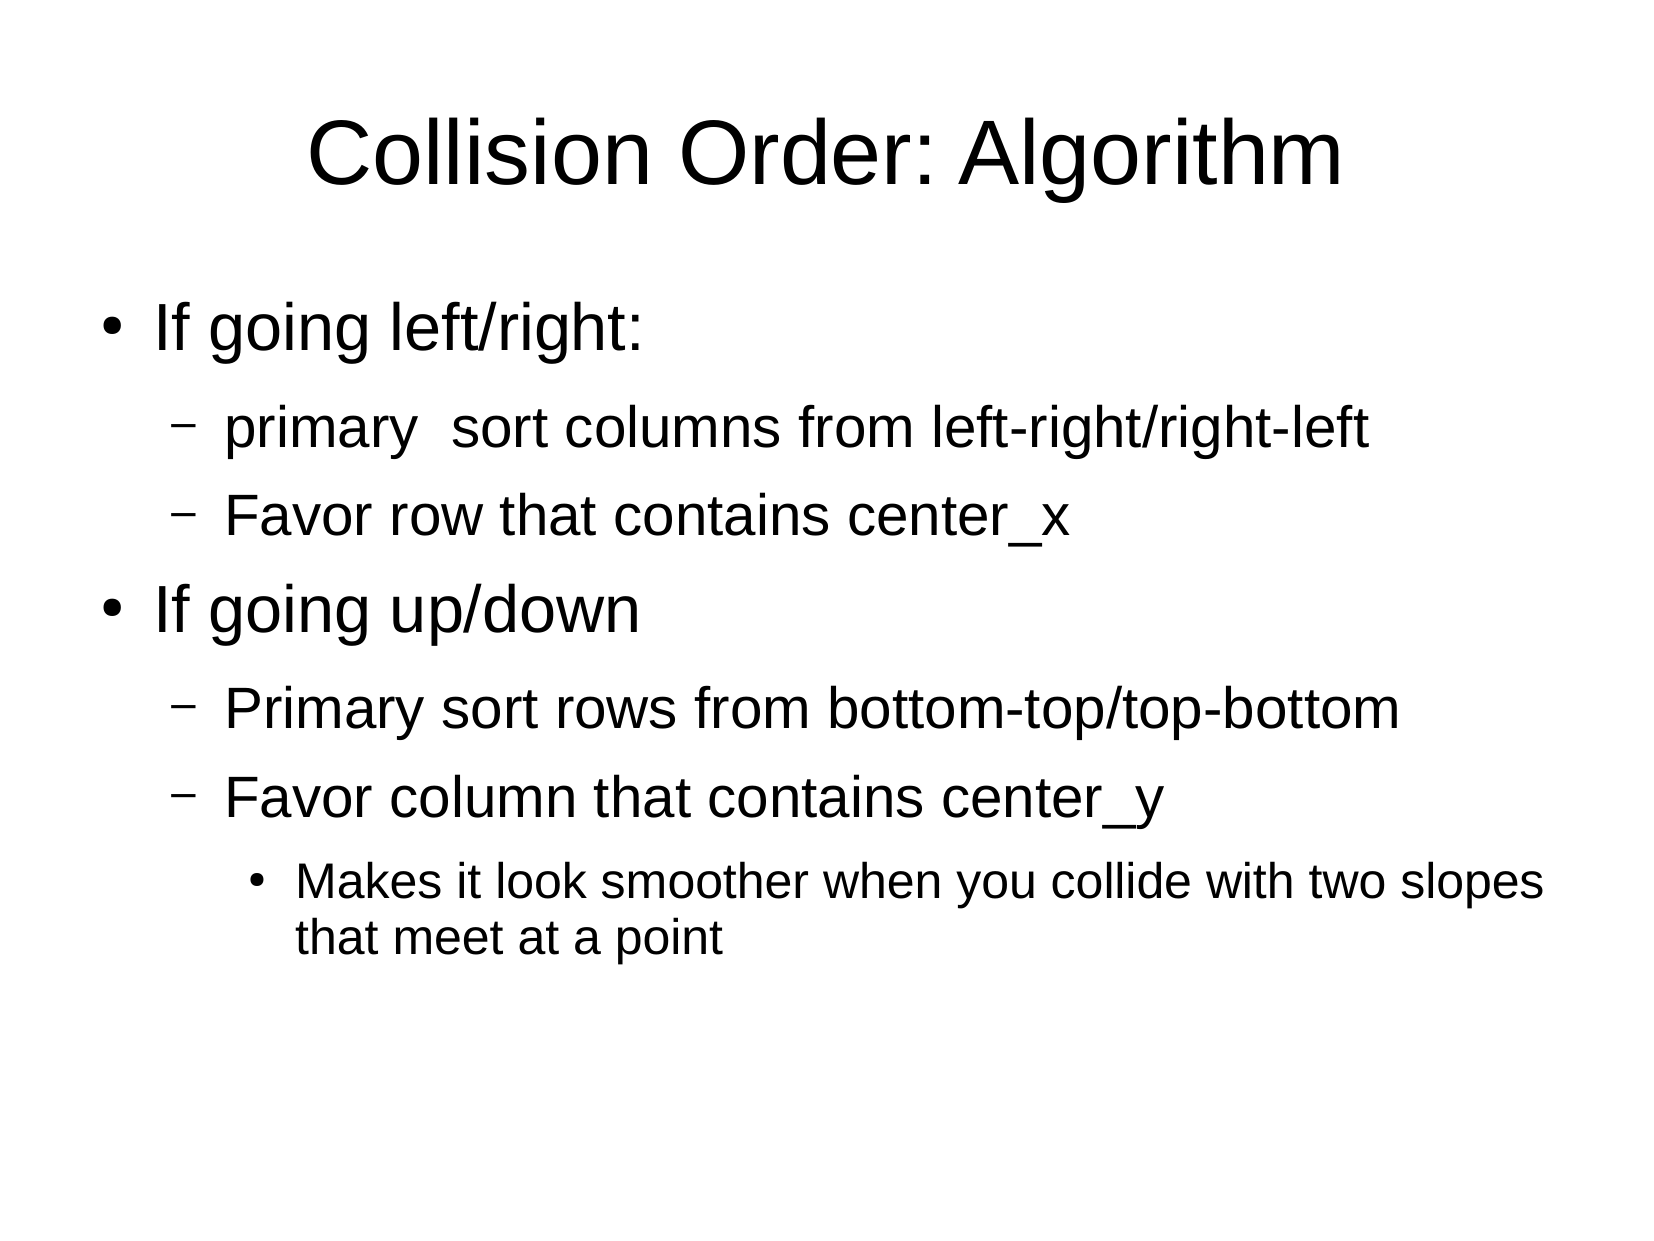

# Collision Order: Algorithm
If going left/right:
primary sort columns from left-right/right-left
Favor row that contains center_x
If going up/down
Primary sort rows from bottom-top/top-bottom
Favor column that contains center_y
Makes it look smoother when you collide with two slopes that meet at a point